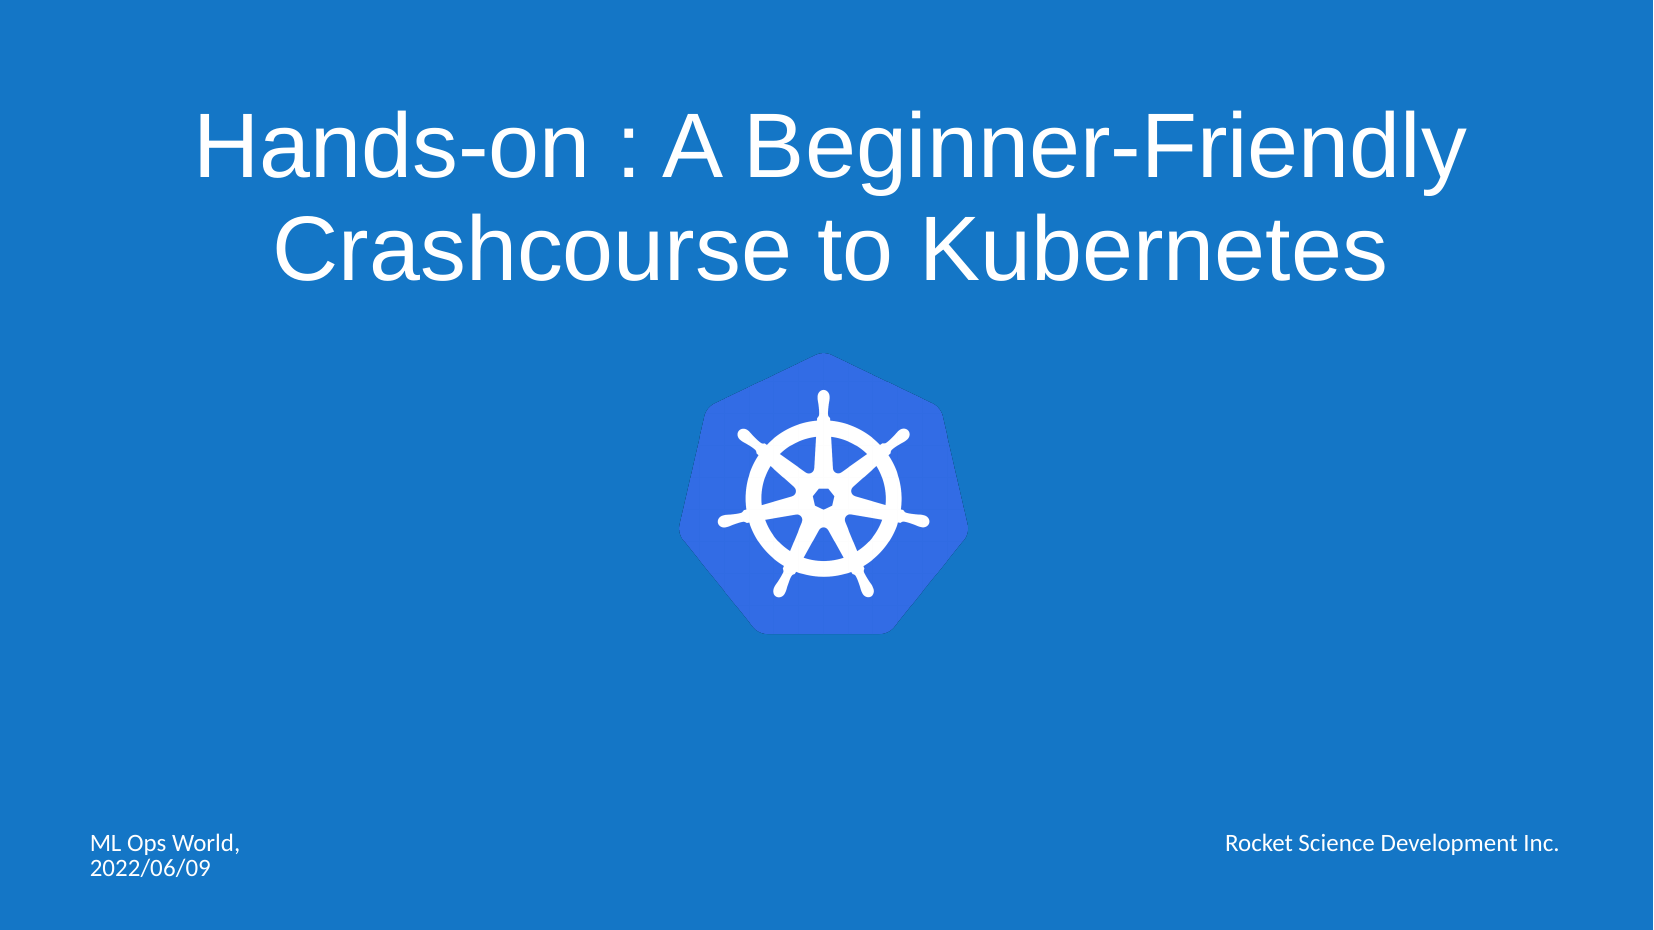

# Hands-on : A Beginner-Friendly Crashcourse to Kubernetes
ML Ops World,
2022/06/09
Rocket Science Development Inc.